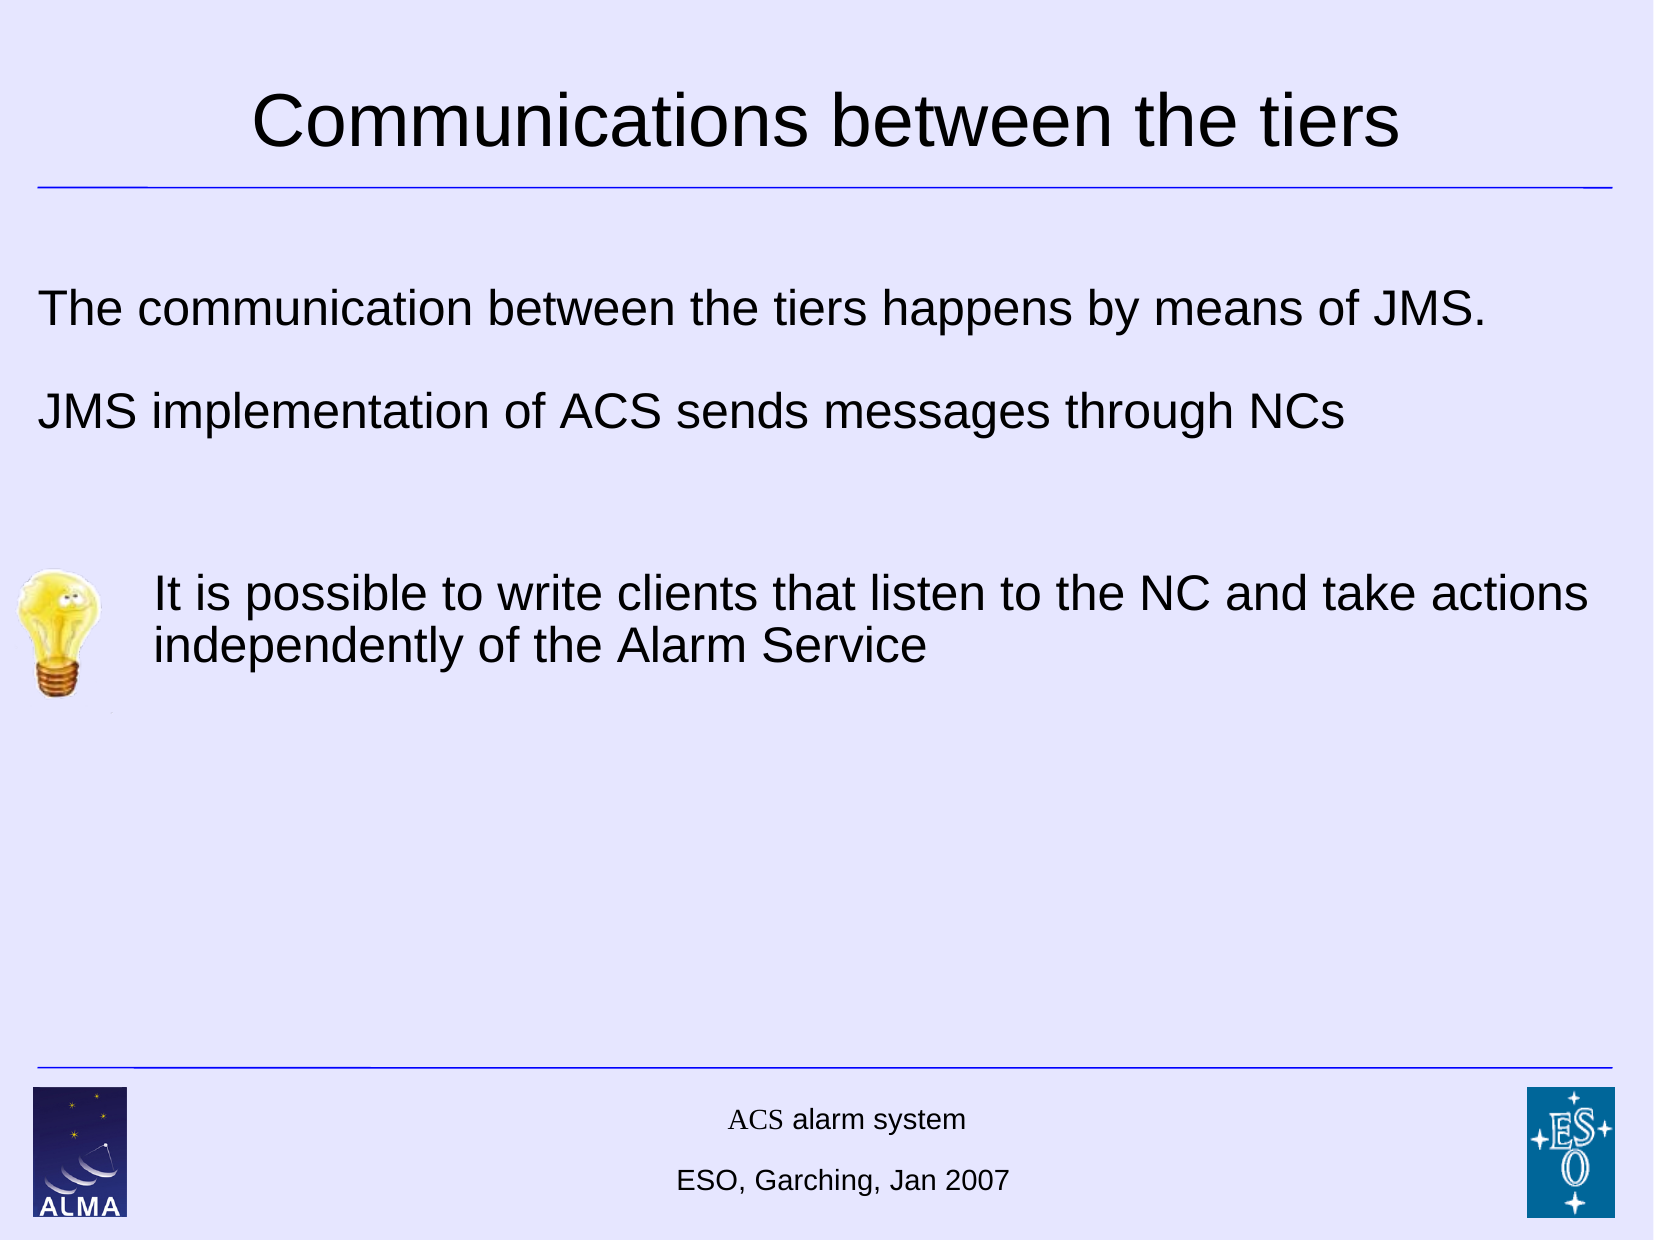

# Communications between the tiers
The communication between the tiers happens by means of JMS.
JMS implementation of ACS sends messages through NCs
It is possible to write clients that listen to the NC and take actions independently of the Alarm Service